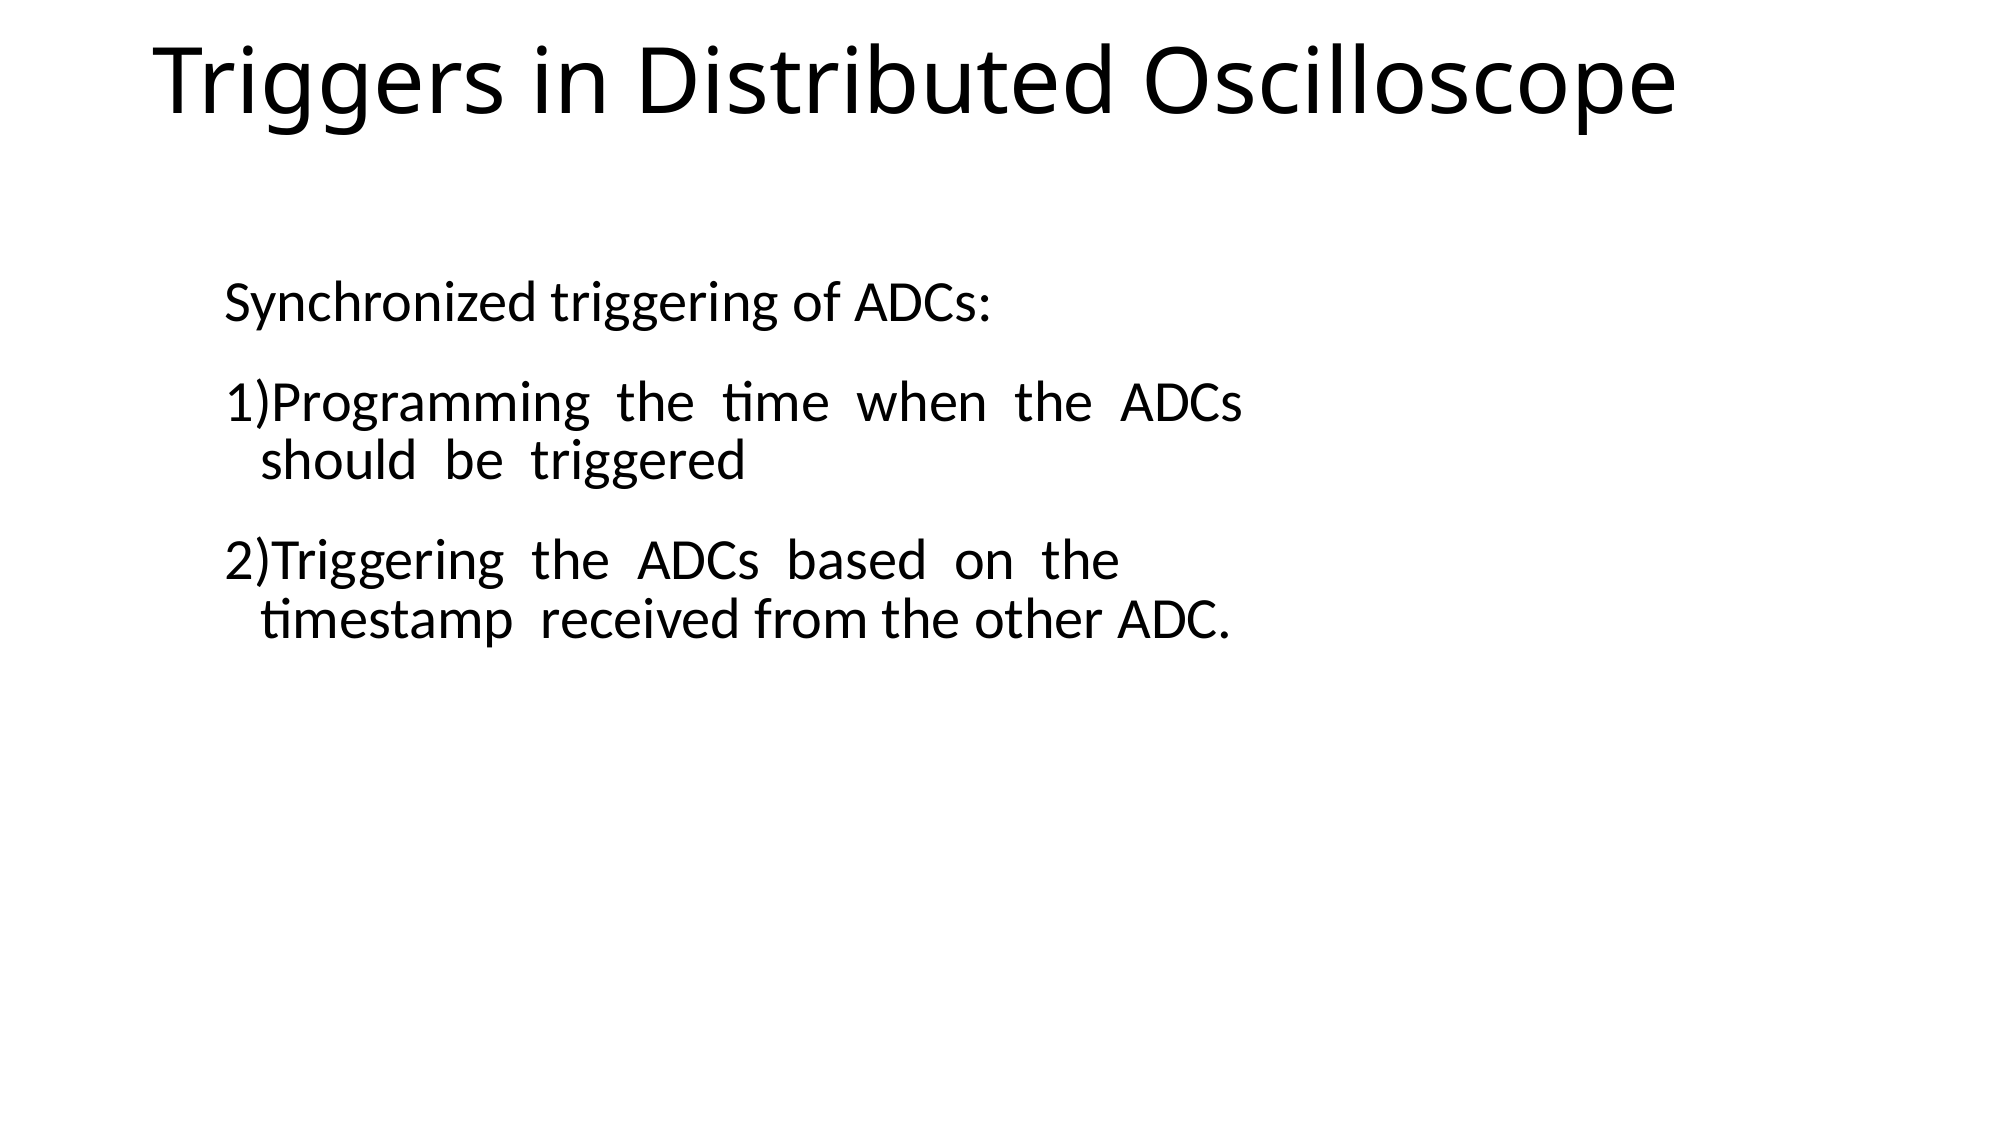

# Triggers in Distributed Oscilloscope
Synchronized triggering of ADCs:
Programming the time when the ADCs should be triggered
Triggering the ADCs based on the timestamp received from the other ADC.